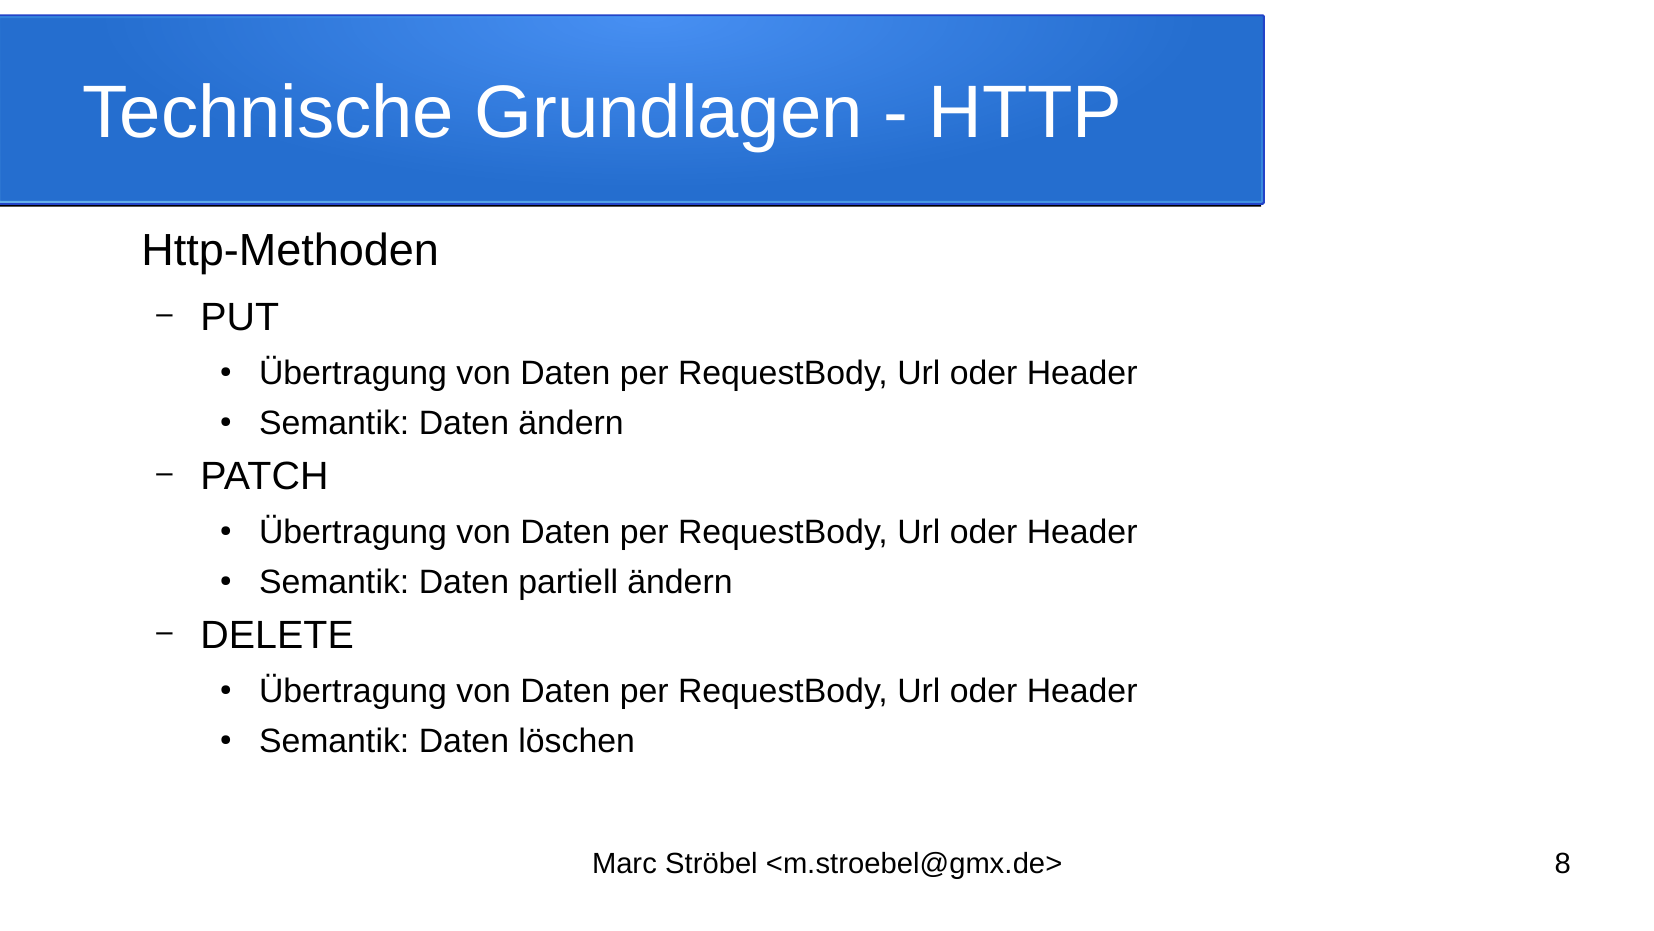

# Technische Grundlagen - HTTP
Http-Methoden
PUT
Übertragung von Daten per RequestBody, Url oder Header
Semantik: Daten ändern
PATCH
Übertragung von Daten per RequestBody, Url oder Header
Semantik: Daten partiell ändern
DELETE
Übertragung von Daten per RequestBody, Url oder Header
Semantik: Daten löschen
Marc Ströbel <m.stroebel@gmx.de>
8